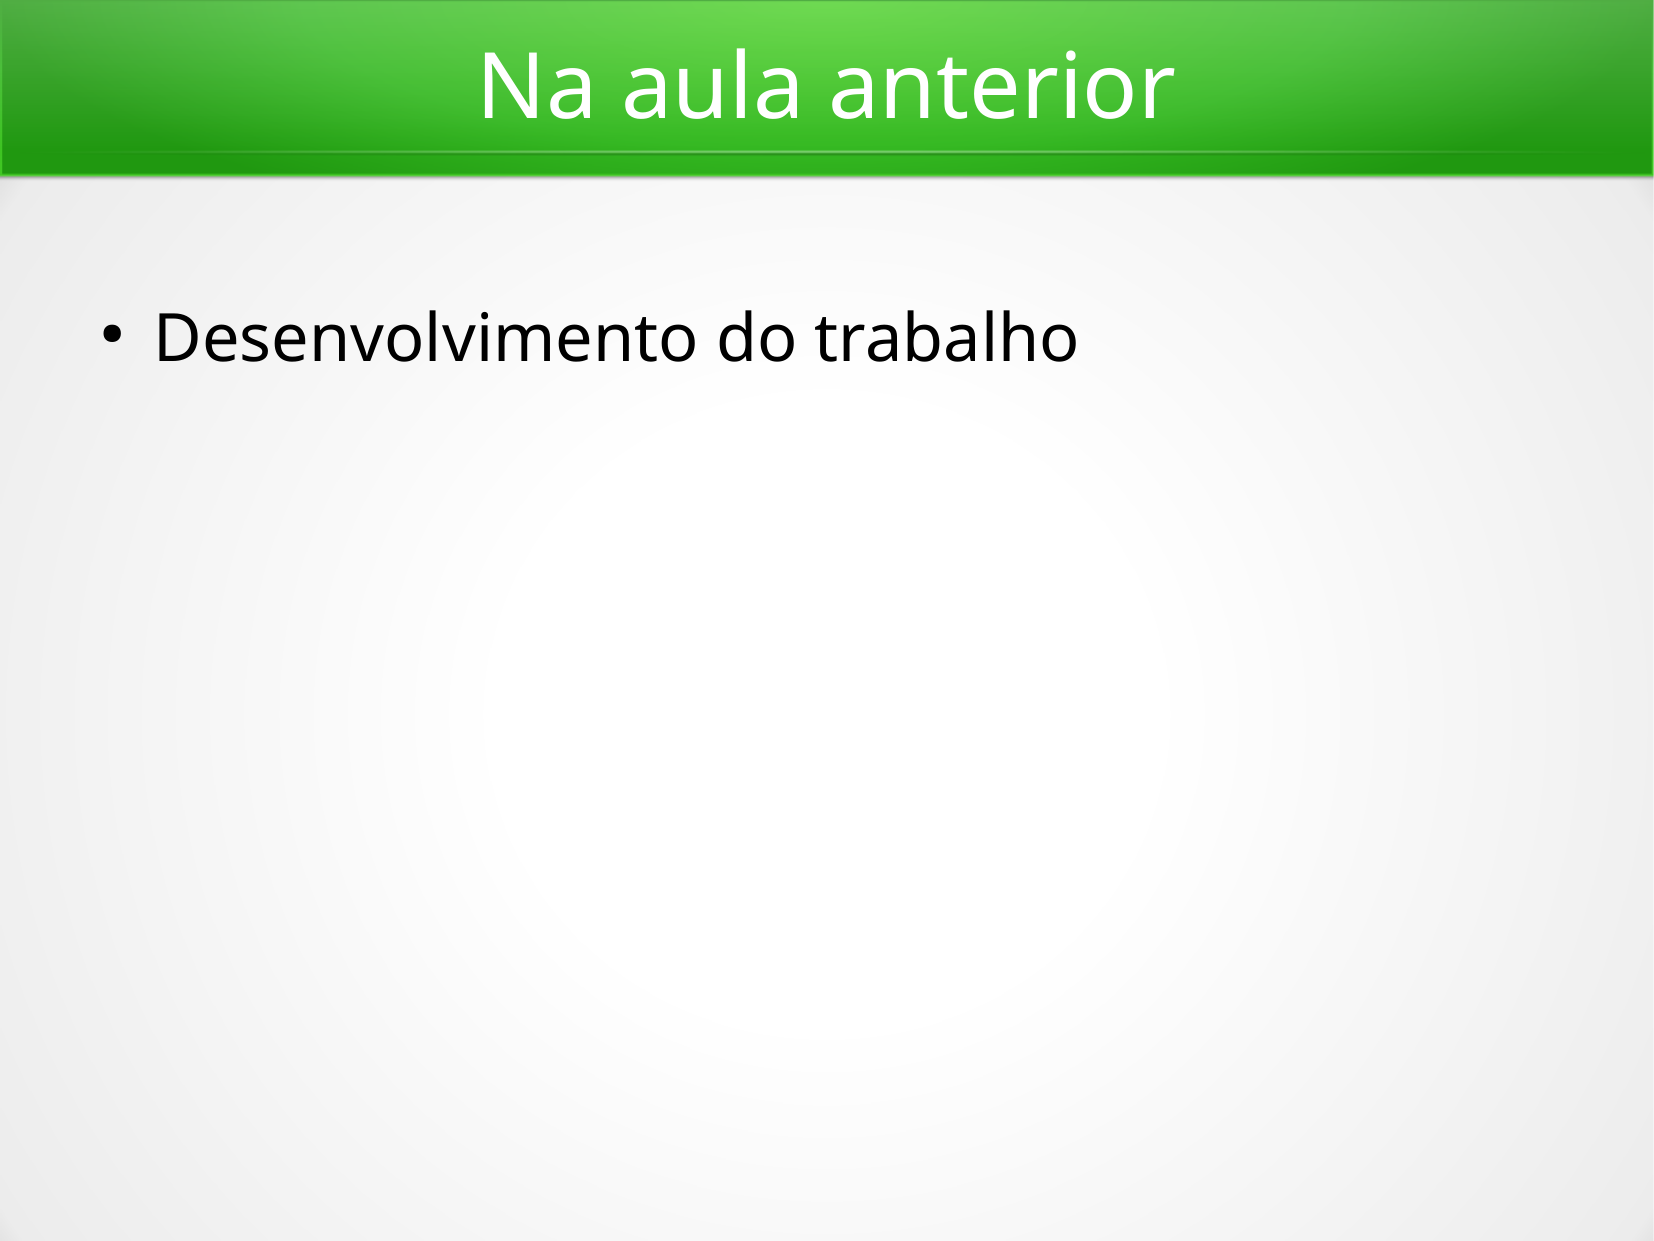

# Na aula anterior
Desenvolvimento do trabalho